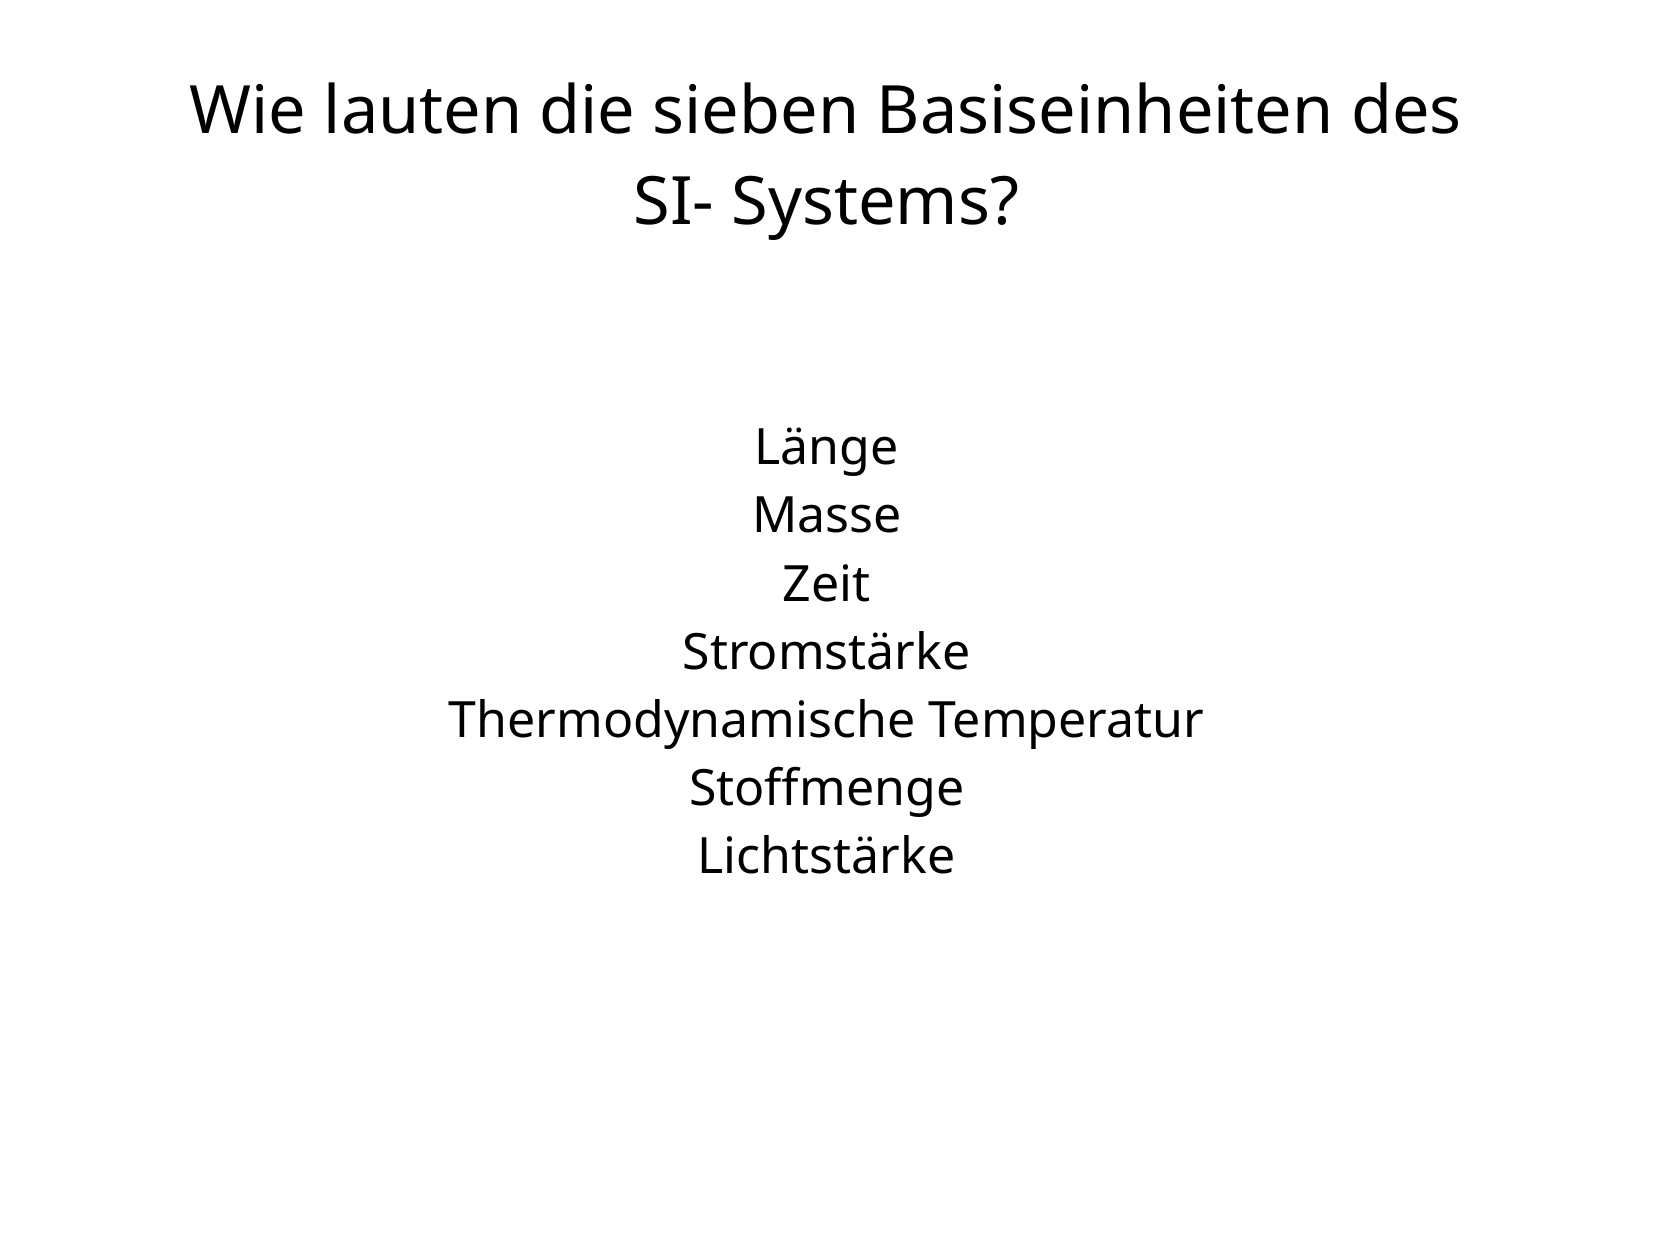

# Wie lauten die sieben Basiseinheiten des SI‑ Systems?
Länge
Masse
Zeit
Stromstärke
Thermodynamische Temperatur
Stoffmenge
Lichtstärke